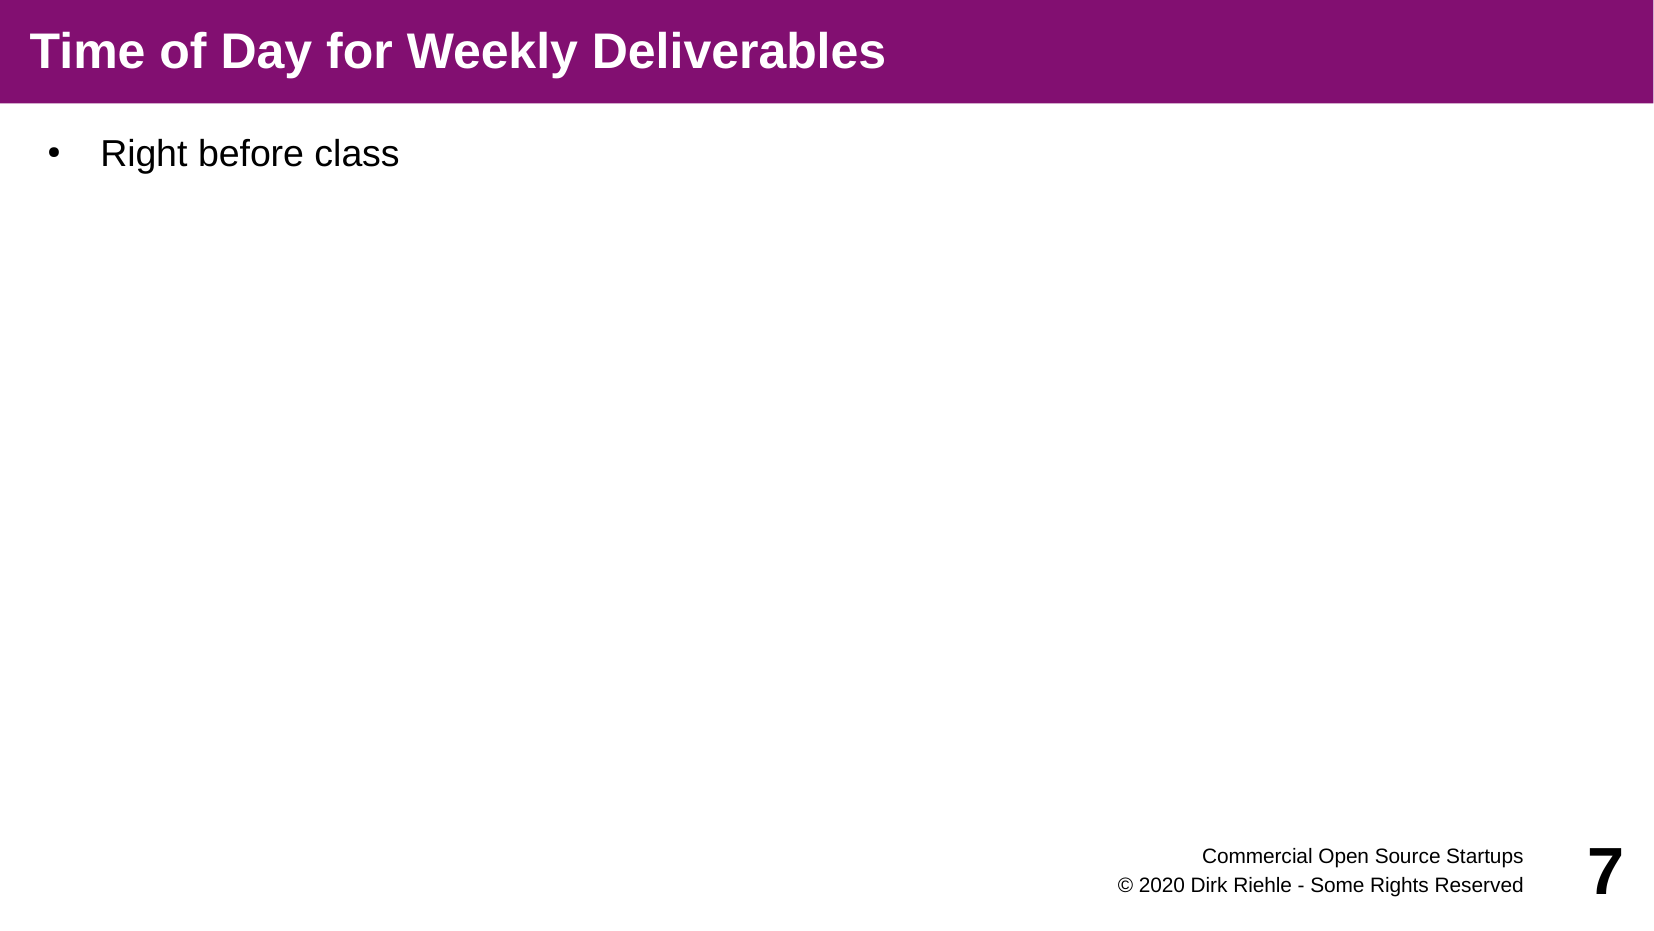

# Time of Day for Weekly Deliverables
Right before class
Commercial Open Source Startups
7
© 2020 Dirk Riehle - Some Rights Reserved